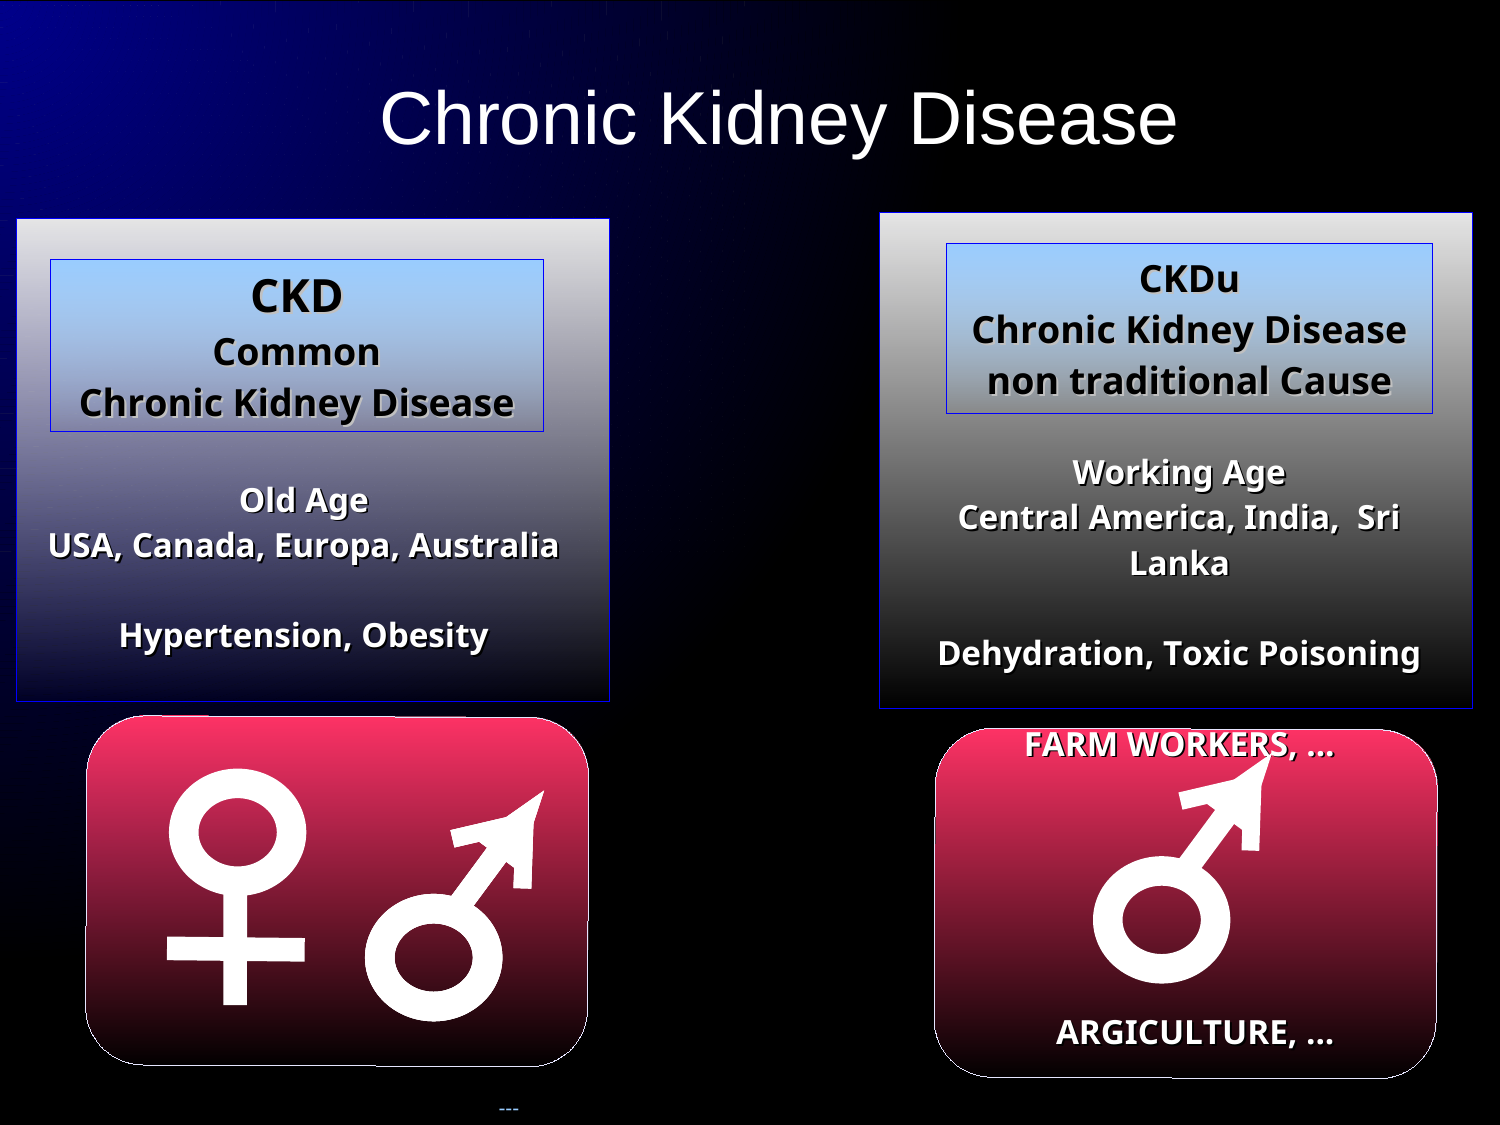

# Chronic Kidney Disease
CKDu
Chronic Kidney Disease
non traditional Cause
CKD
Common
Chronic Kidney Disease
Working Age
Central America, India, Sri Lanka
Dehydration, Toxic Poisoning
FARM WORKERS, ...
Old Age
USA, Canada, Europa, Australia
Hypertension, Obesity
ARGICULTURE, ...